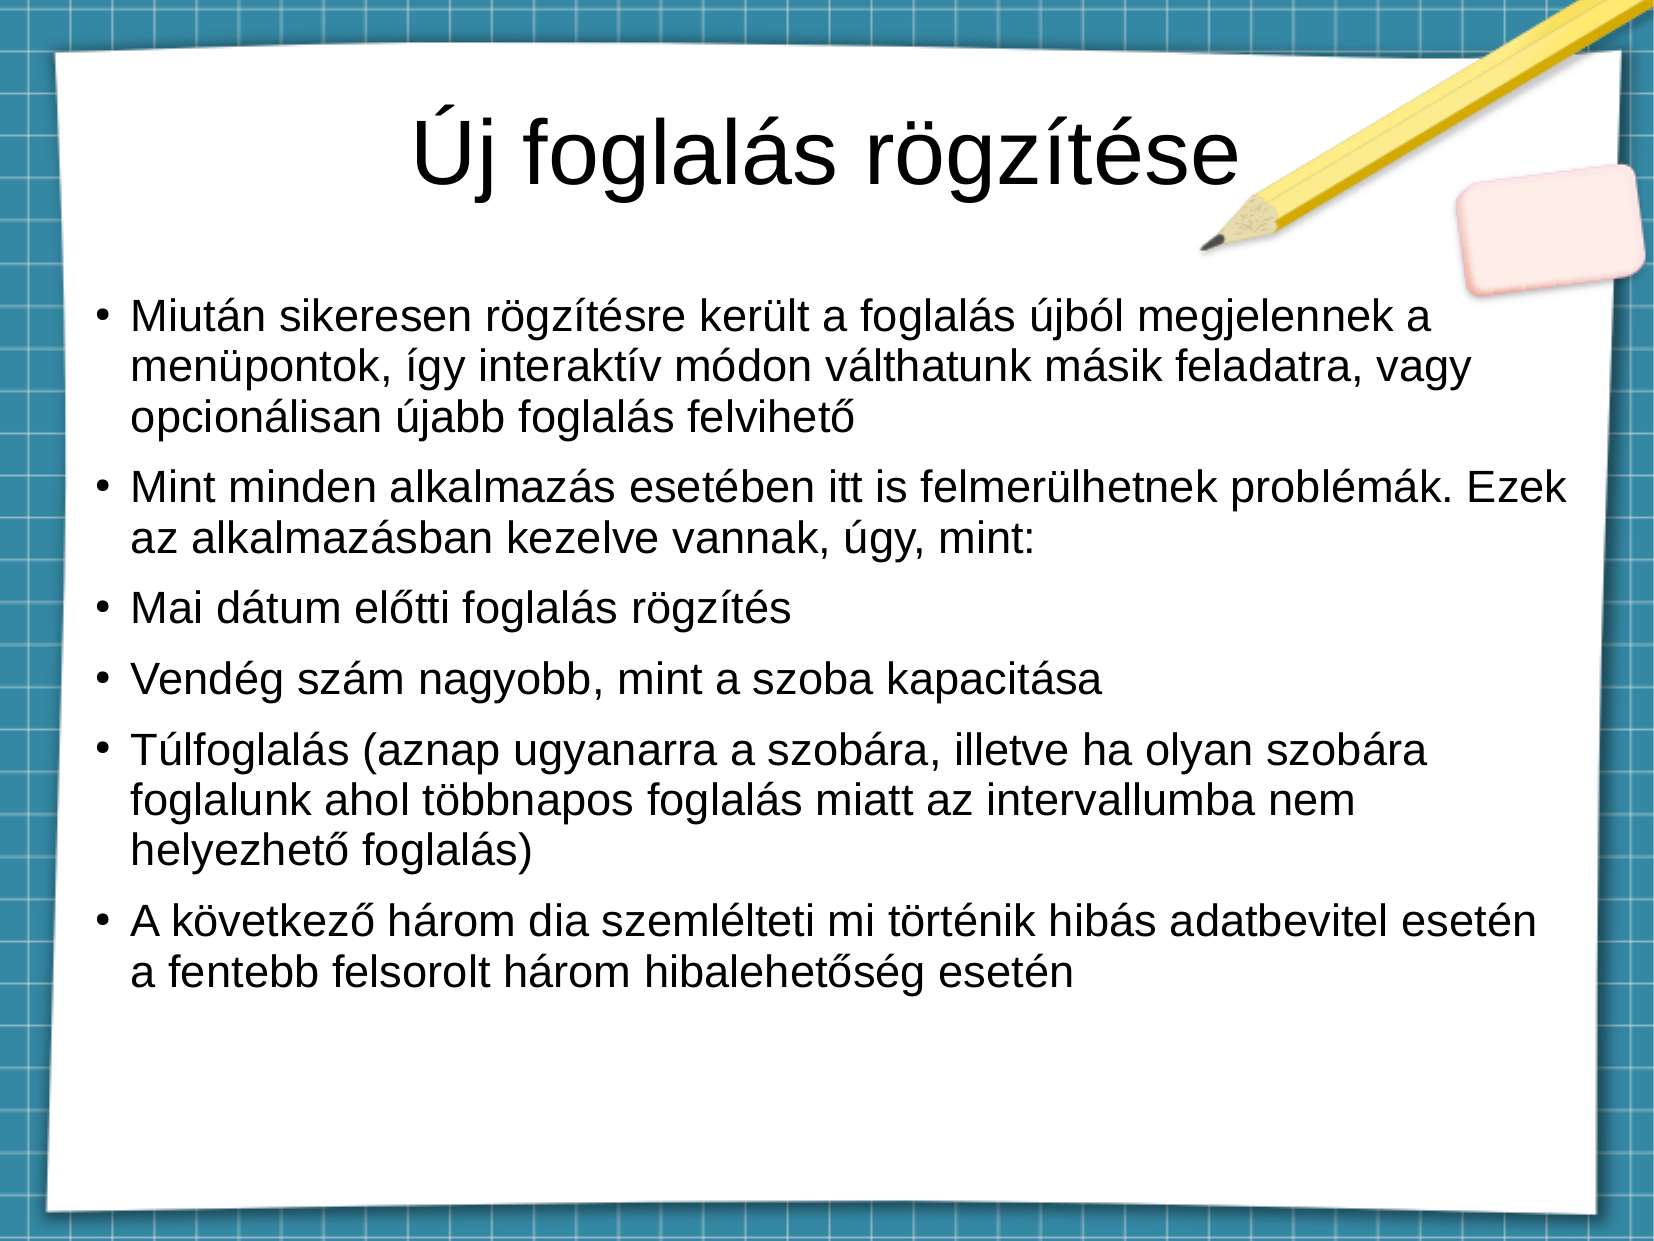

# Új foglalás rögzítése
Miután sikeresen rögzítésre került a foglalás újból megjelennek a menüpontok, így interaktív módon válthatunk másik feladatra, vagy opcionálisan újabb foglalás felvihető
Mint minden alkalmazás esetében itt is felmerülhetnek problémák. Ezek az alkalmazásban kezelve vannak, úgy, mint:
Mai dátum előtti foglalás rögzítés
Vendég szám nagyobb, mint a szoba kapacitása
Túlfoglalás (aznap ugyanarra a szobára, illetve ha olyan szobára foglalunk ahol többnapos foglalás miatt az intervallumba nem helyezhető foglalás)
A következő három dia szemlélteti mi történik hibás adatbevitel esetén a fentebb felsorolt három hibalehetőség esetén